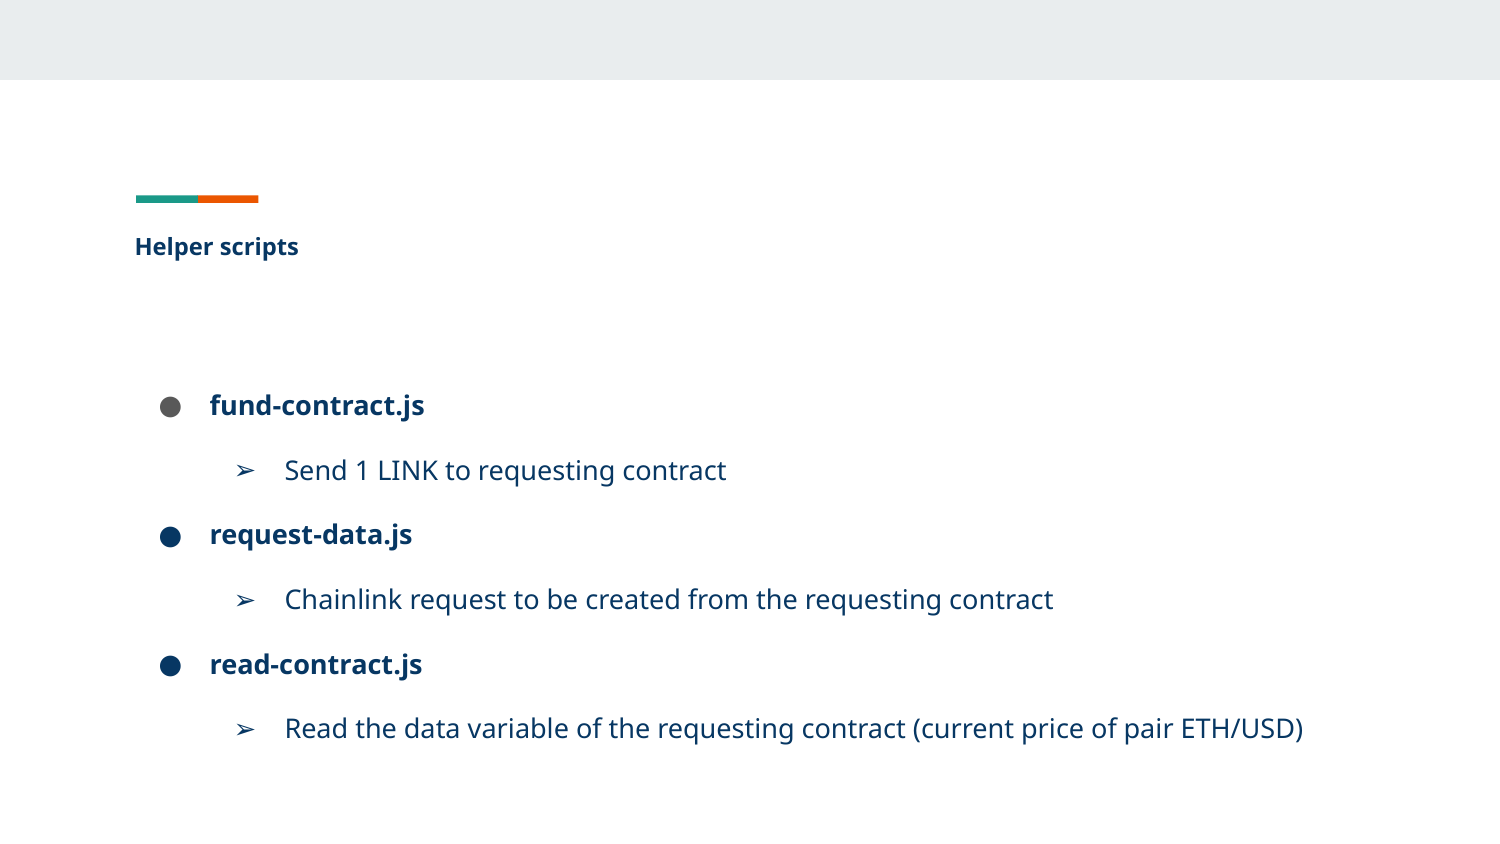

# Helper scripts
fund-contract.js
Send 1 LINK to requesting contract
request-data.js
Chainlink request to be created from the requesting contract
read-contract.js
Read the data variable of the requesting contract (current price of pair ETH/USD)